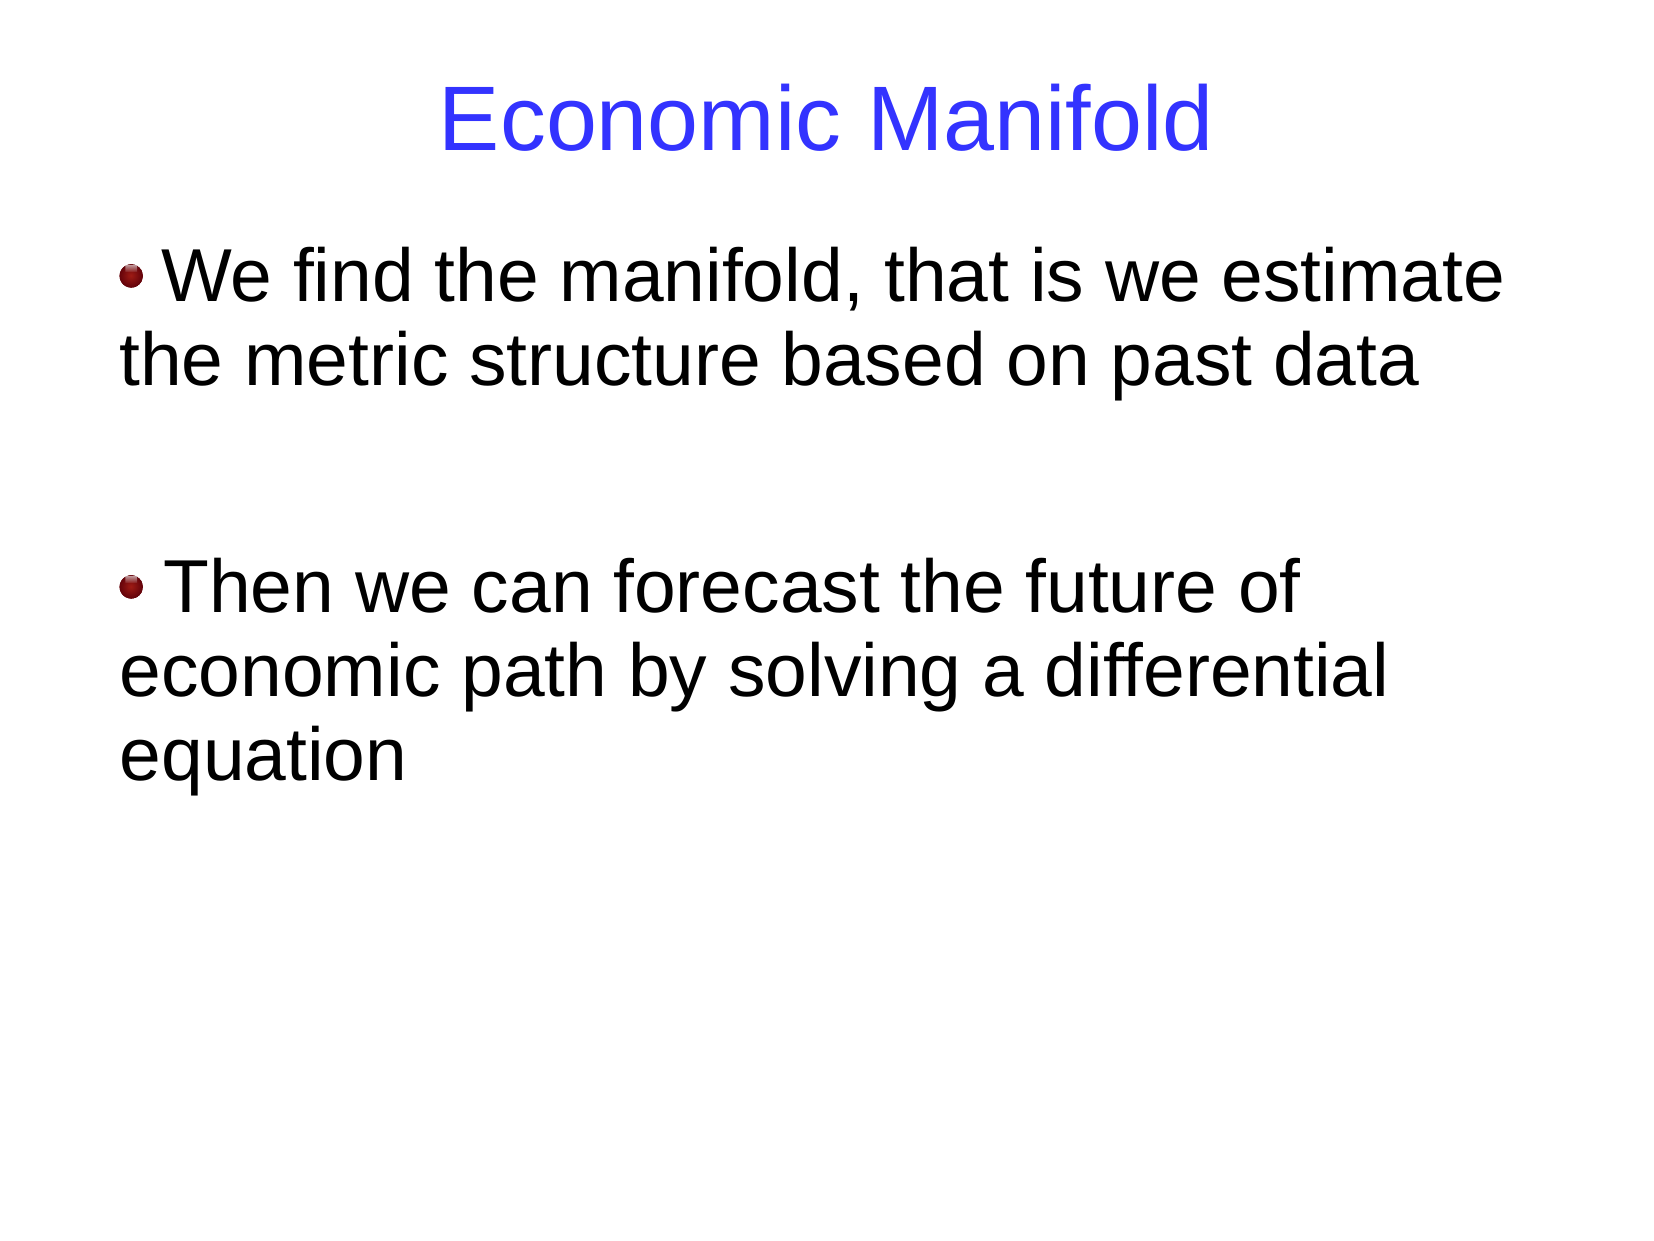

# Economic Manifold
 We find the manifold, that is we estimate the metric structure based on past data
 Then we can forecast the future of economic path by solving a differential equation